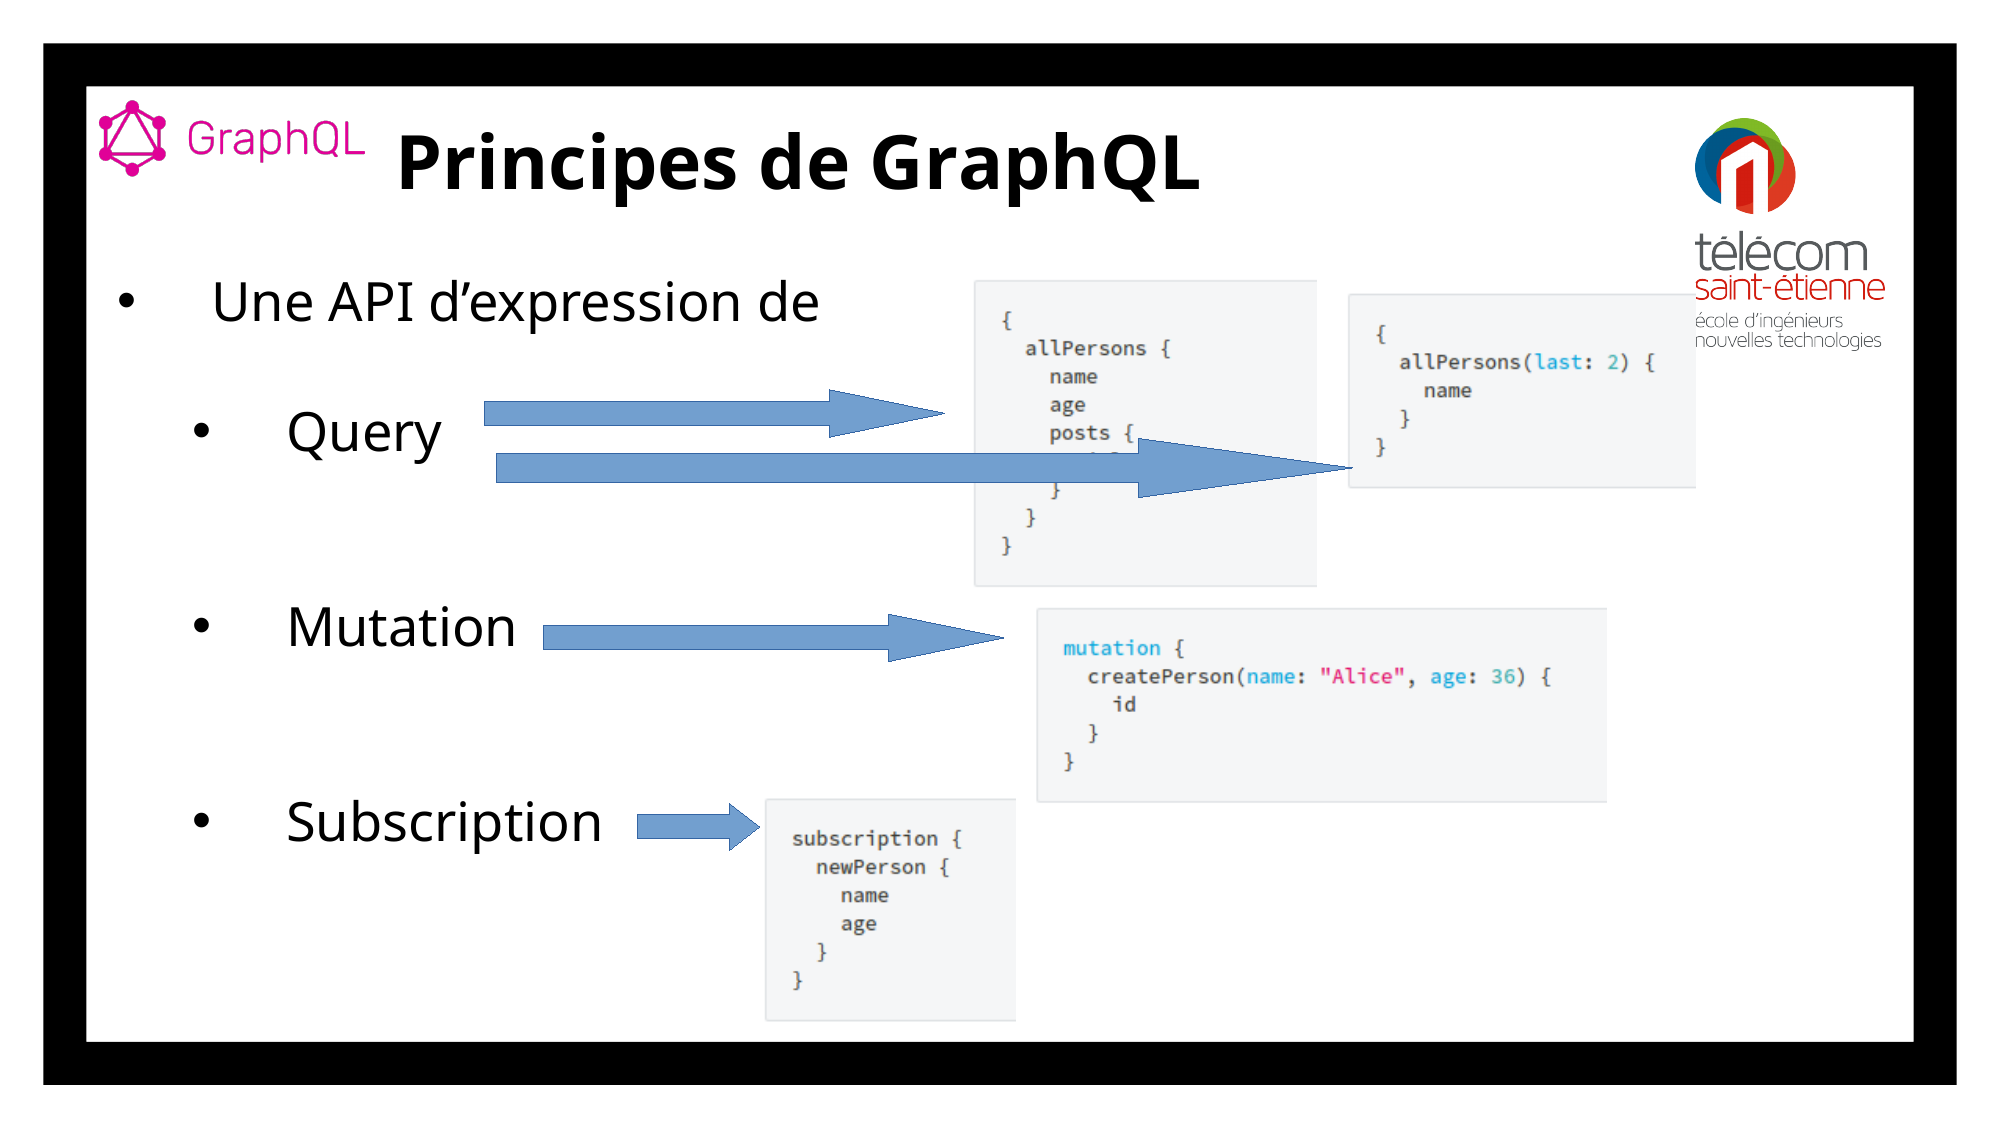

# Principes de GraphQL
Une API d’expression de
Query
Mutation
Subscription